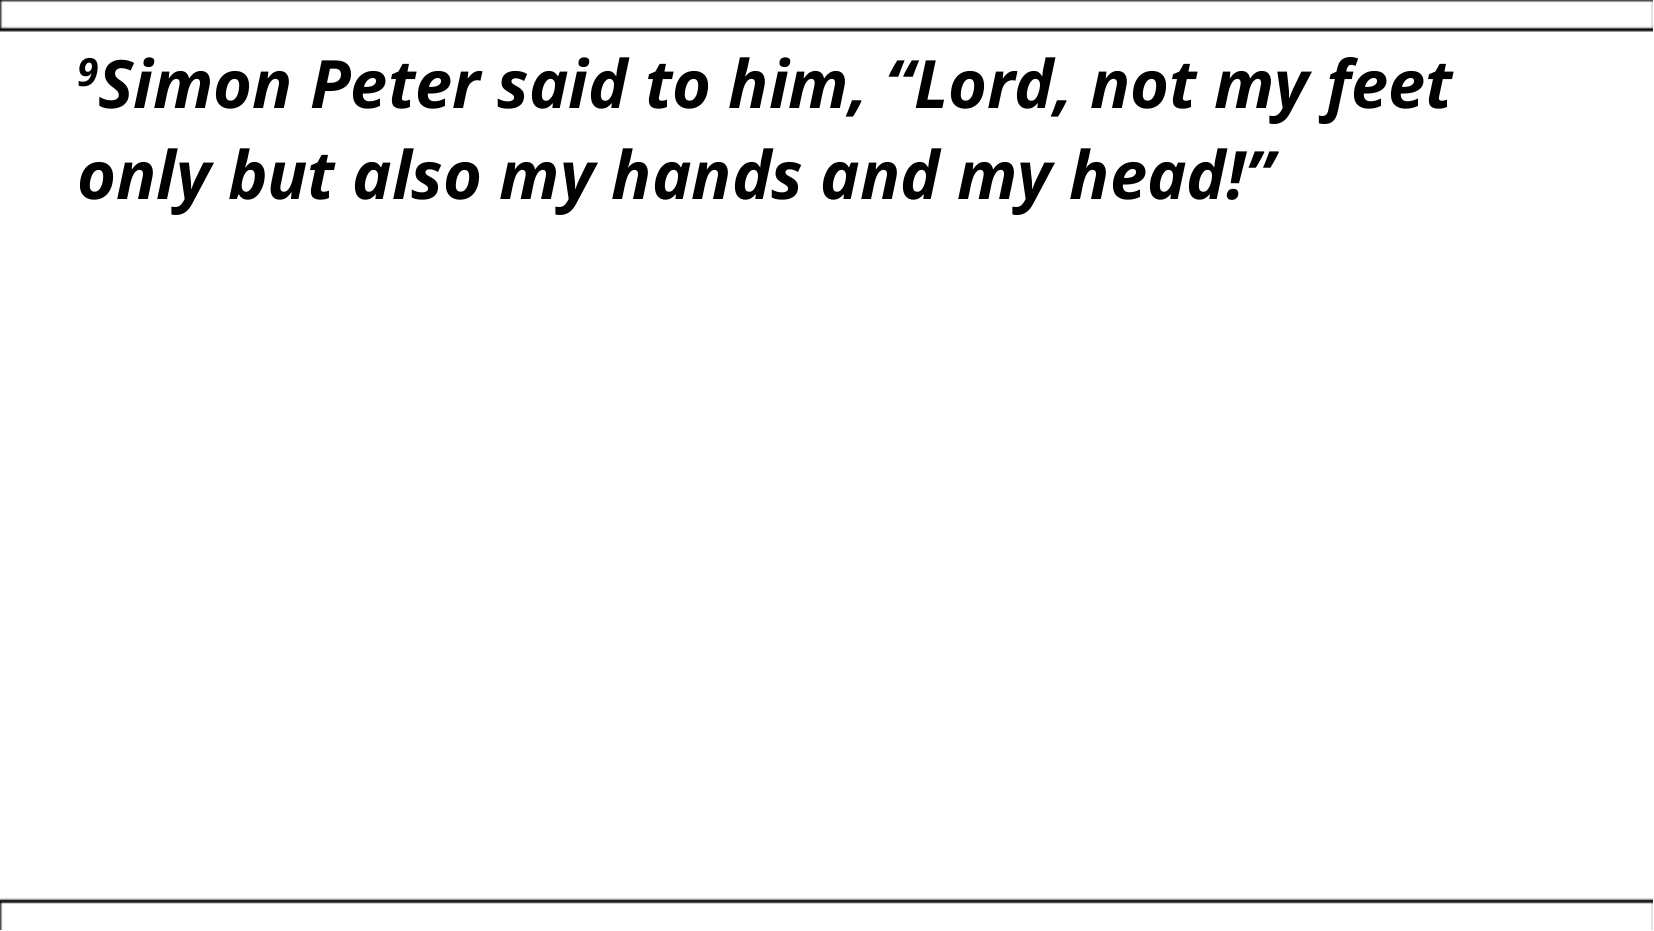

9Simon Peter said to him, “Lord, not my feet only but also my hands and my head!”